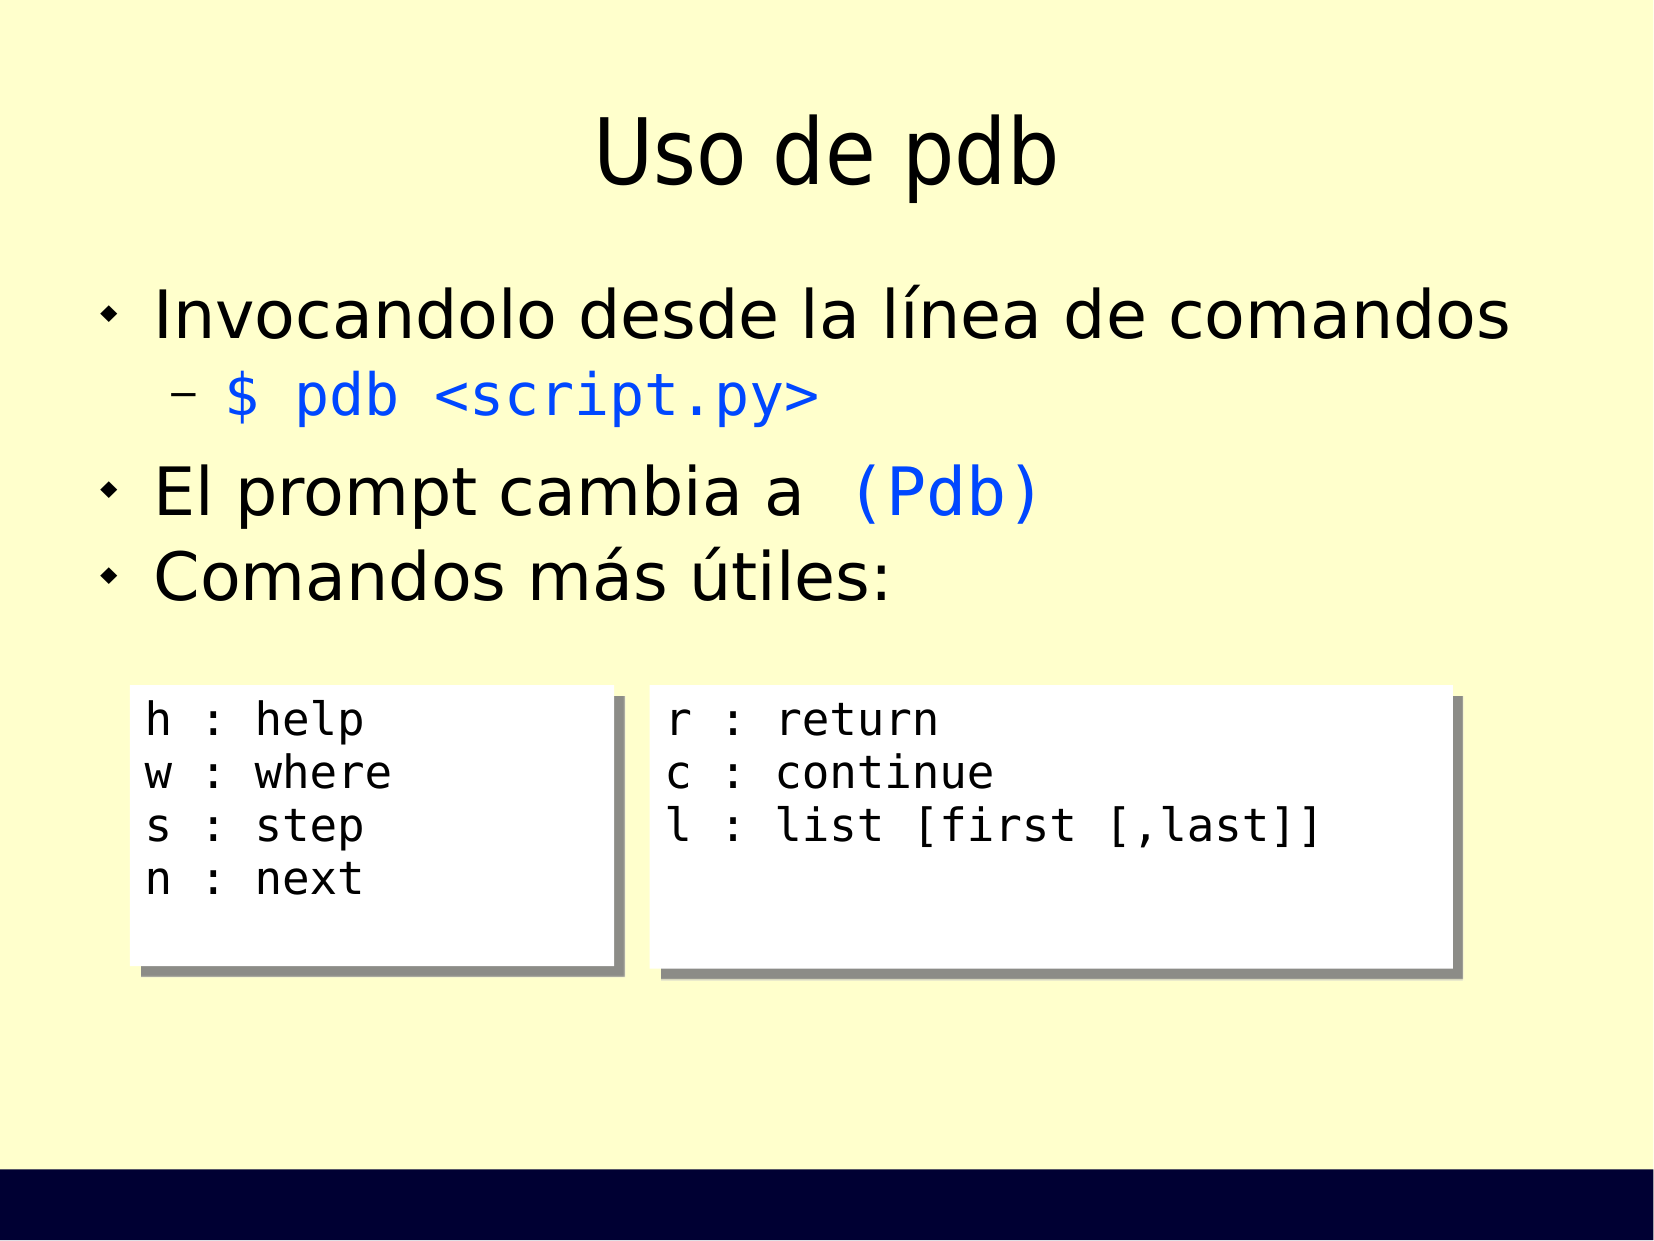

# Uso de pdb
Invocandolo desde la línea de comandos
$ pdb <script.py>
El prompt cambia a (Pdb)
Comandos más útiles:
h : help
w : where
s : step
n : next
r : return
c : continue
l : list [first [,last]]